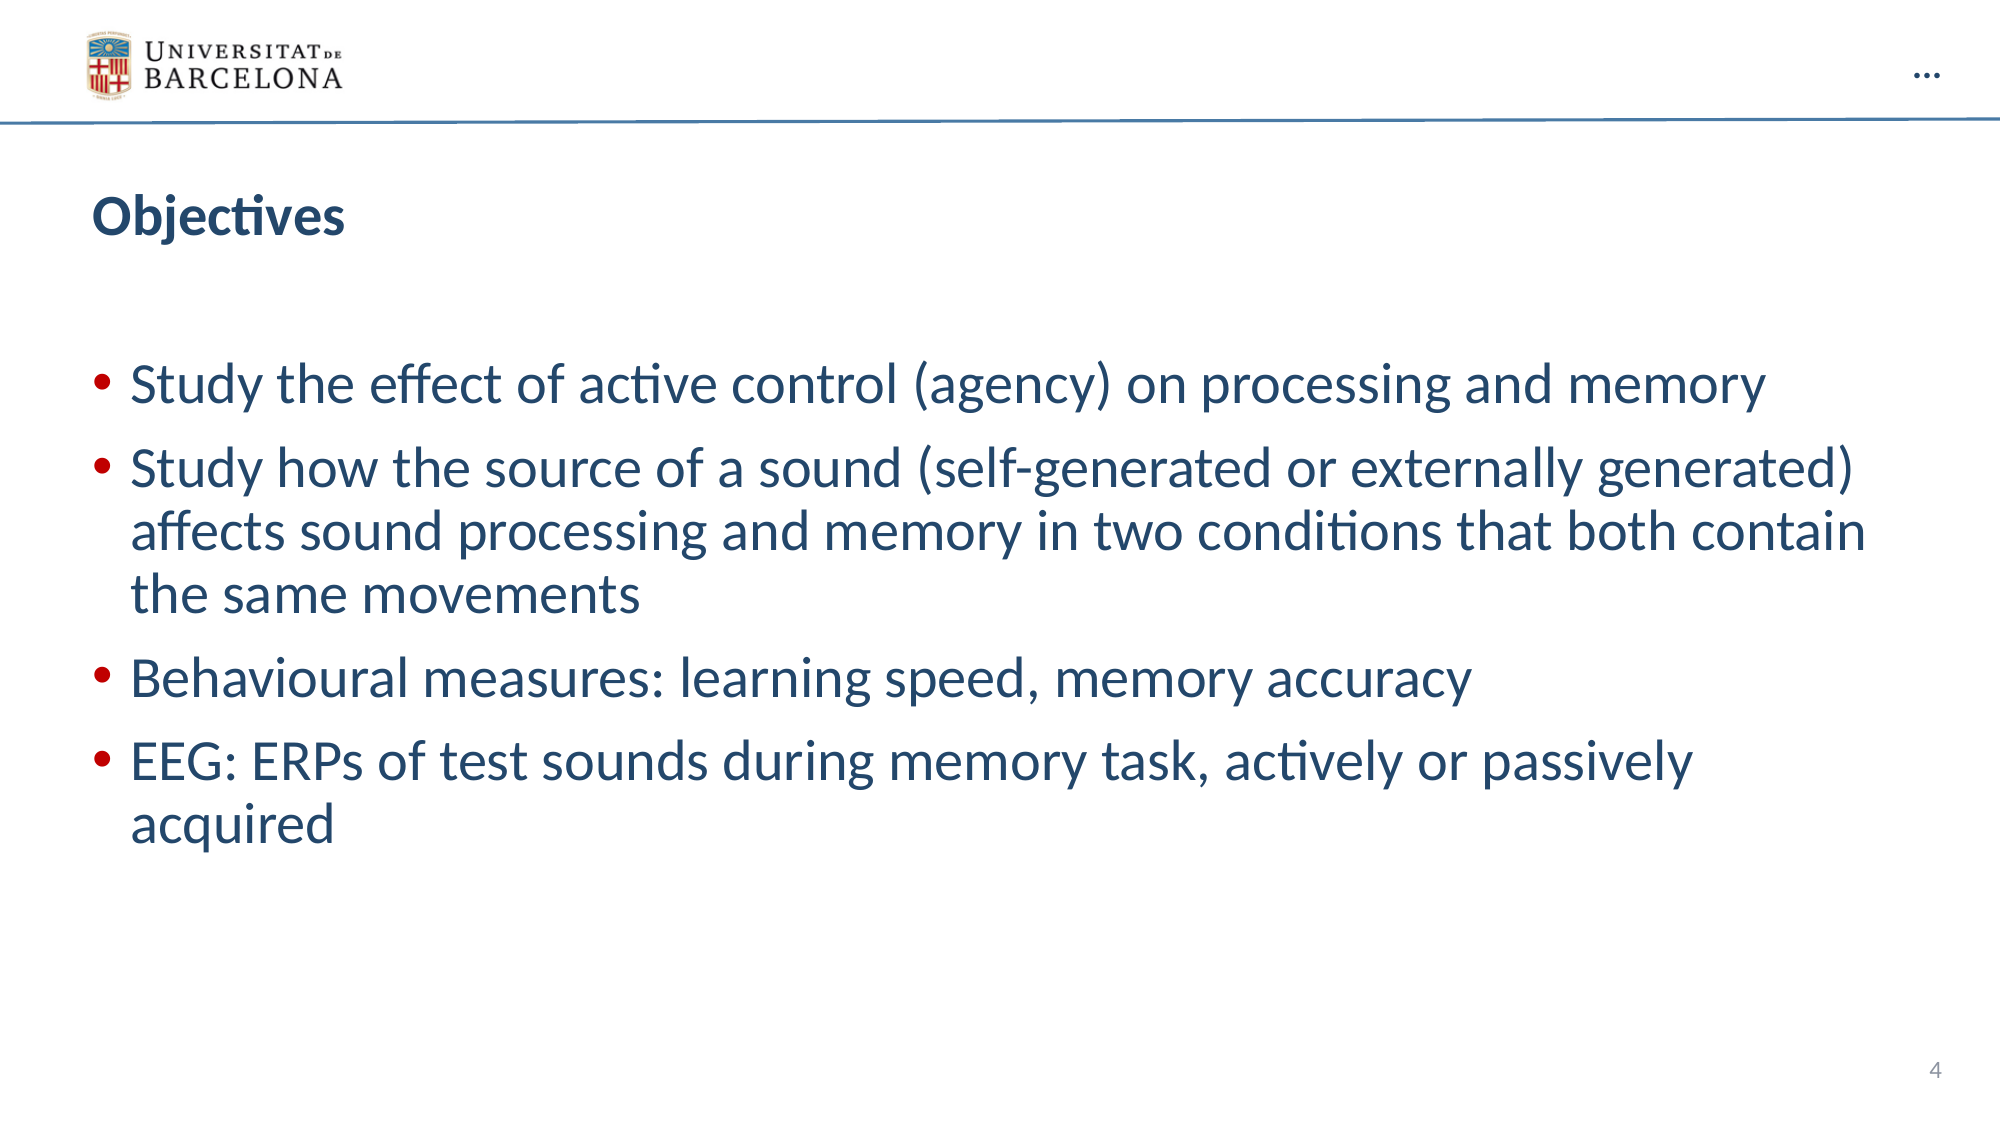

# ...
Objectives
Study the effect of active control (agency) on processing and memory
Study how the source of a sound (self-generated or externally generated) affects sound processing and memory in two conditions that both contain the same movements
Behavioural measures: learning speed, memory accuracy
EEG: ERPs of test sounds during memory task, actively or passively acquired